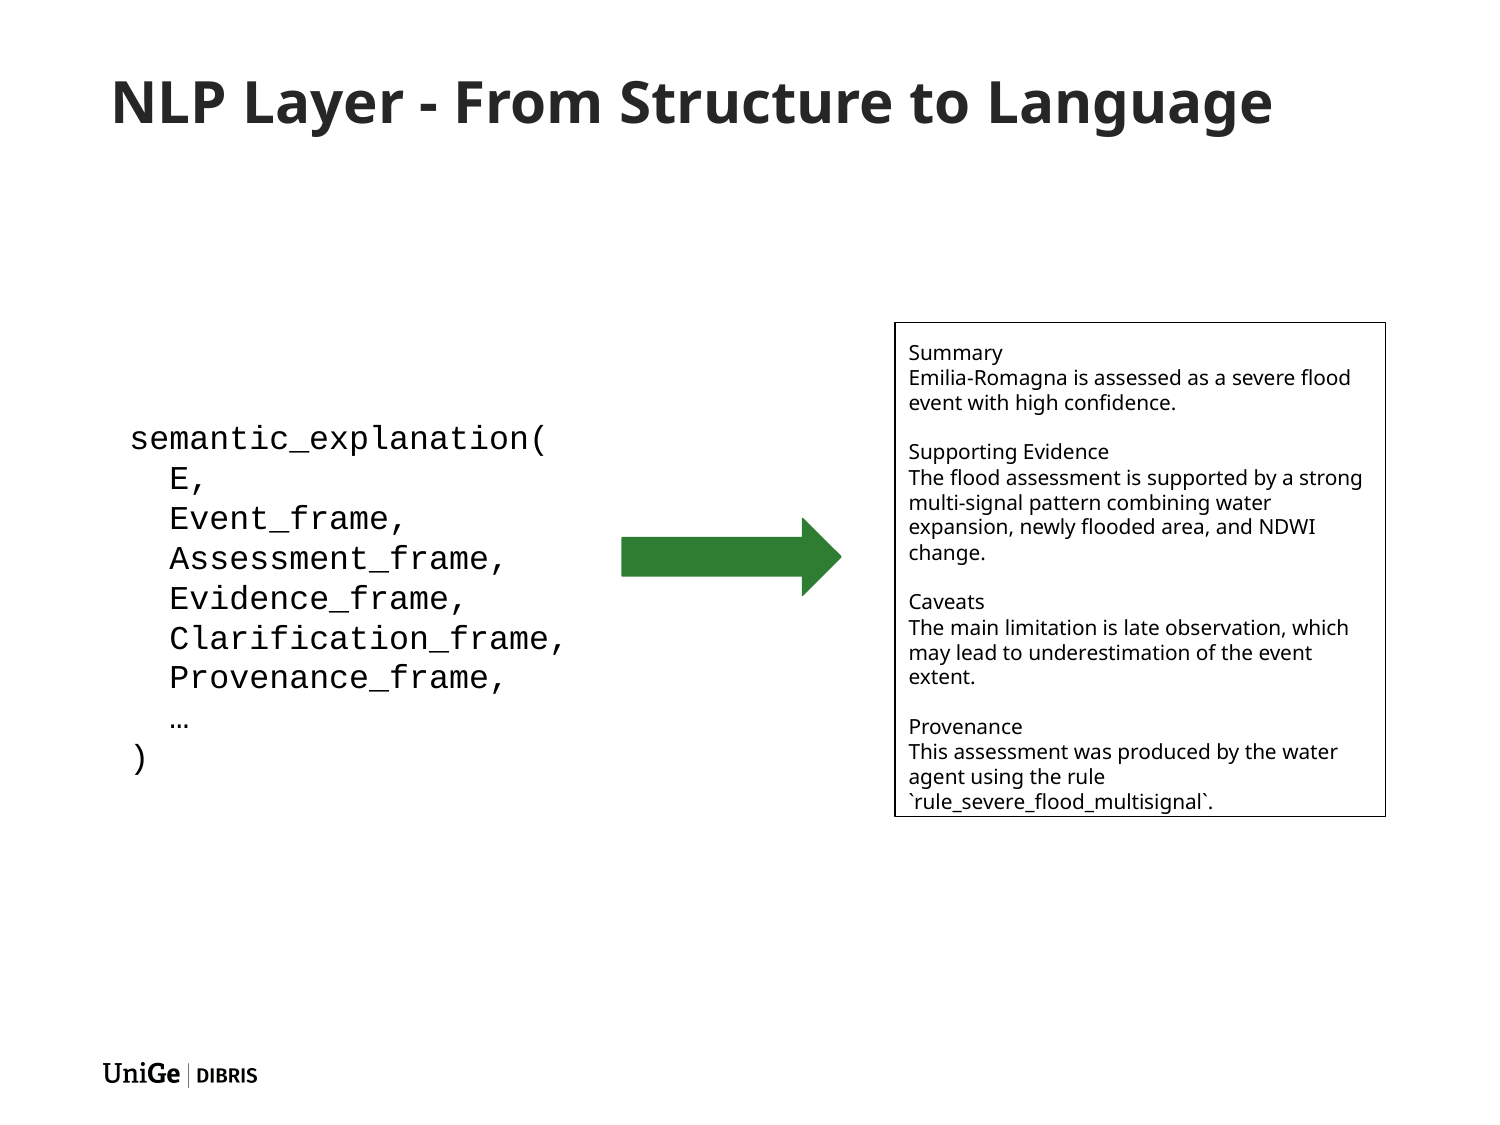

NLP Layer - From Structure to Language
Summary
Emilia-Romagna is assessed as a severe flood event with high confidence.
Supporting Evidence
The flood assessment is supported by a strong multi-signal pattern combining water expansion, newly flooded area, and NDWI change.
Caveats
The main limitation is late observation, which may lead to underestimation of the event extent.
Provenance
This assessment was produced by the water agent using the rule `rule_severe_flood_multisignal`.
semantic_explanation(
 E,
 Event_frame,
 Assessment_frame,
 Evidence_frame,
 Clarification_frame,
 Provenance_frame,
 …
)